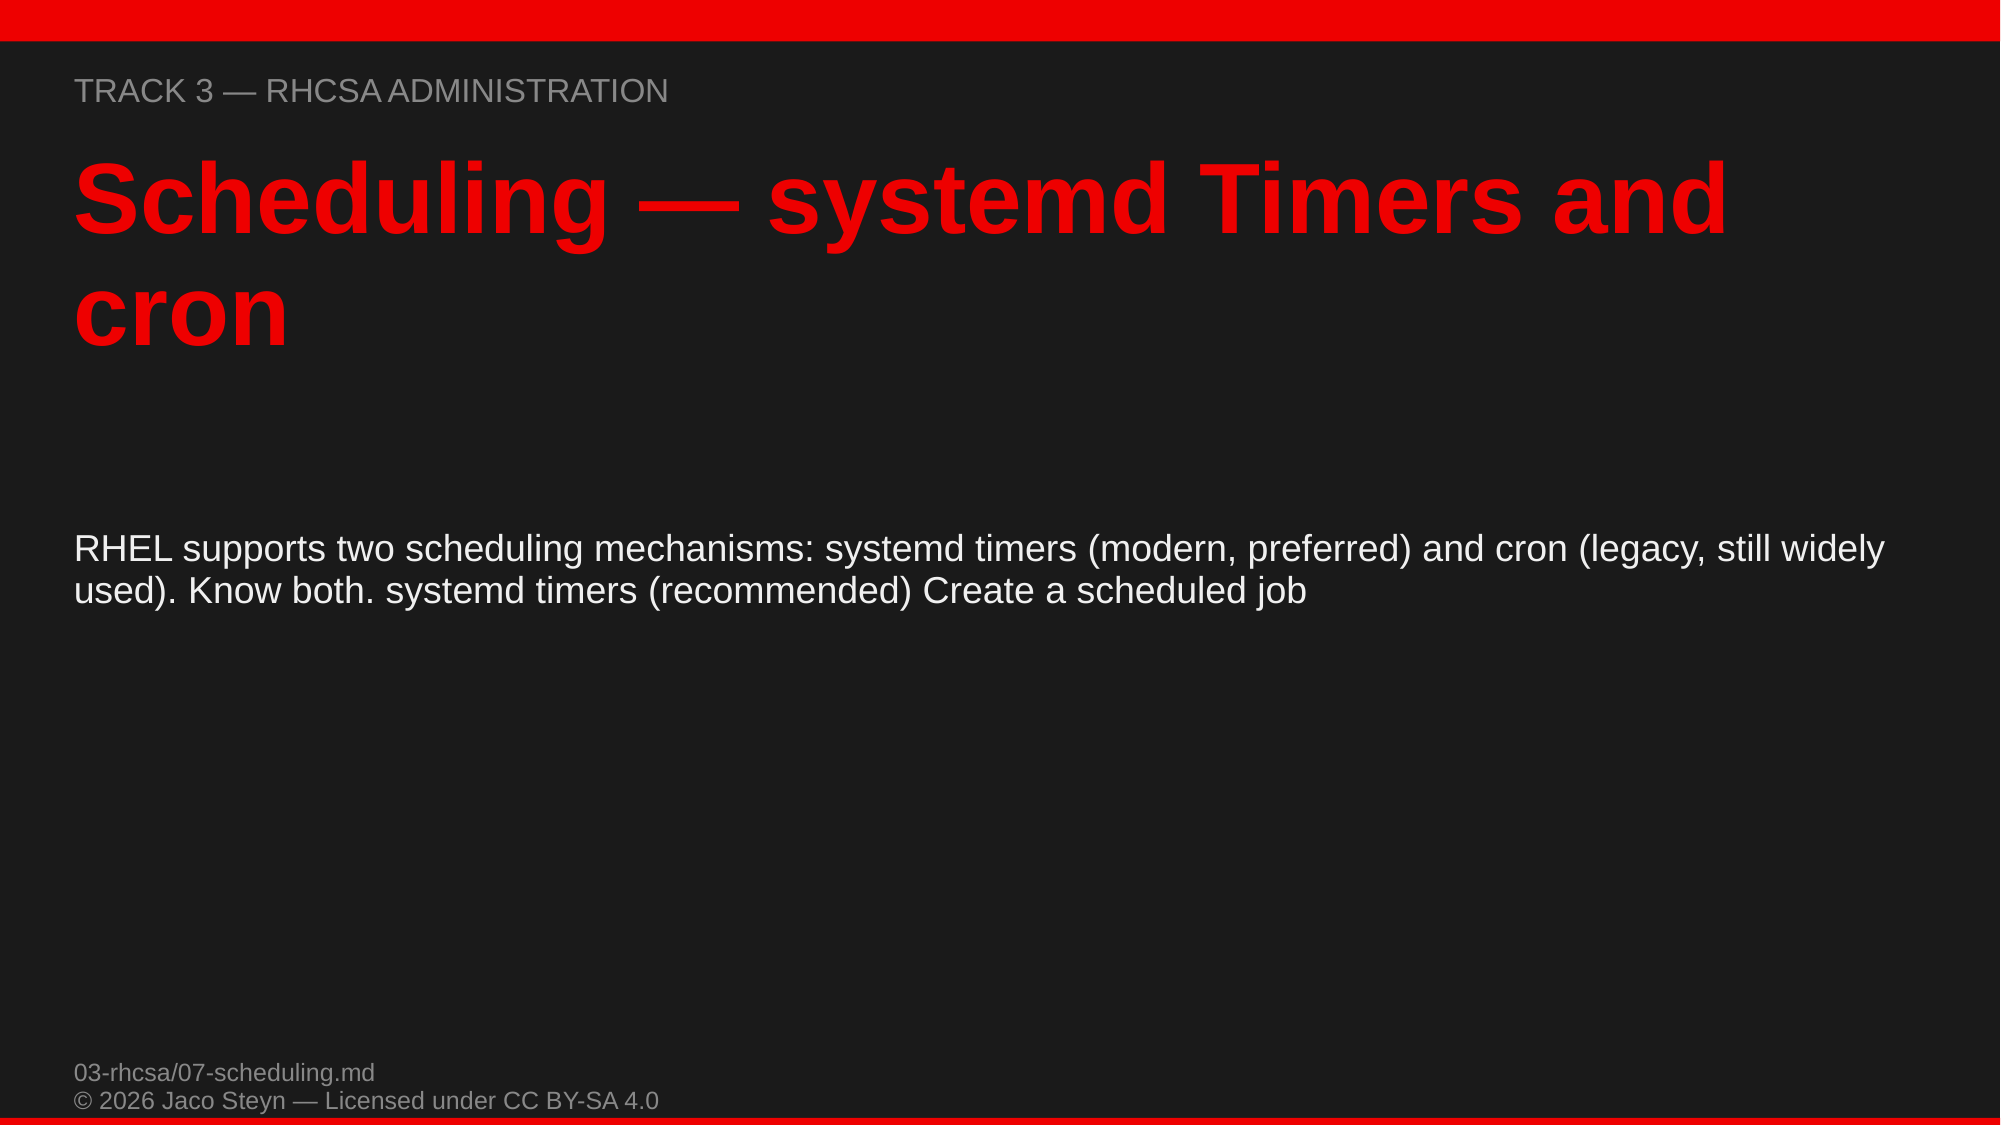

TRACK 3 — RHCSA ADMINISTRATION
Scheduling — systemd Timers and cron
RHEL supports two scheduling mechanisms: systemd timers (modern, preferred) and cron (legacy, still widely used). Know both. systemd timers (recommended) Create a scheduled job
03-rhcsa/07-scheduling.md
© 2026 Jaco Steyn — Licensed under CC BY-SA 4.0